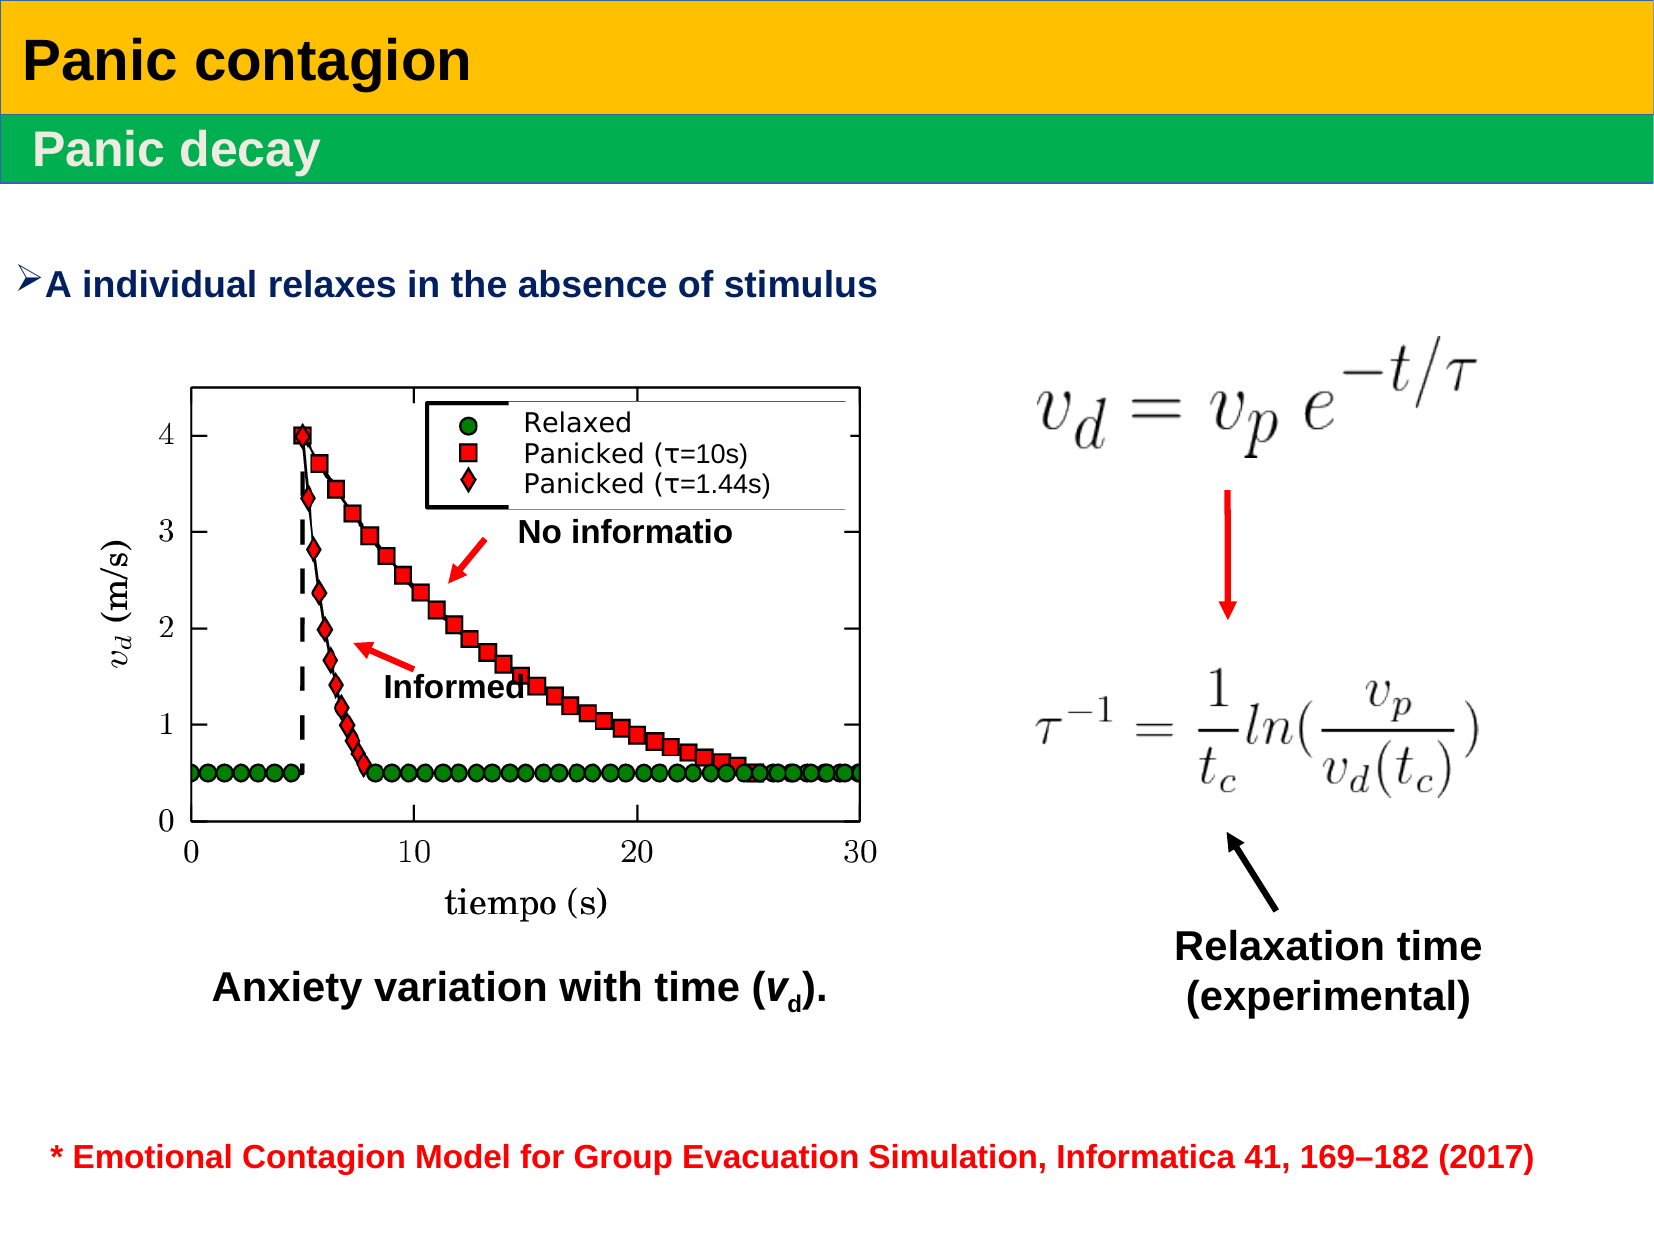

Introducción
Modelo de contagio de pánico
Panic contagion
Panic decay
A individual relaxes in the absence of stimulus
Relaxed
Panicked (τ=10s)
Panicked (τ=1.44s)
No informatio
Informed
Relaxation time (experimental)
Anxiety variation with time (vd).
* Emotional Contagion Model for Group Evacuation Simulation, Informatica 41, 169–182 (2017)